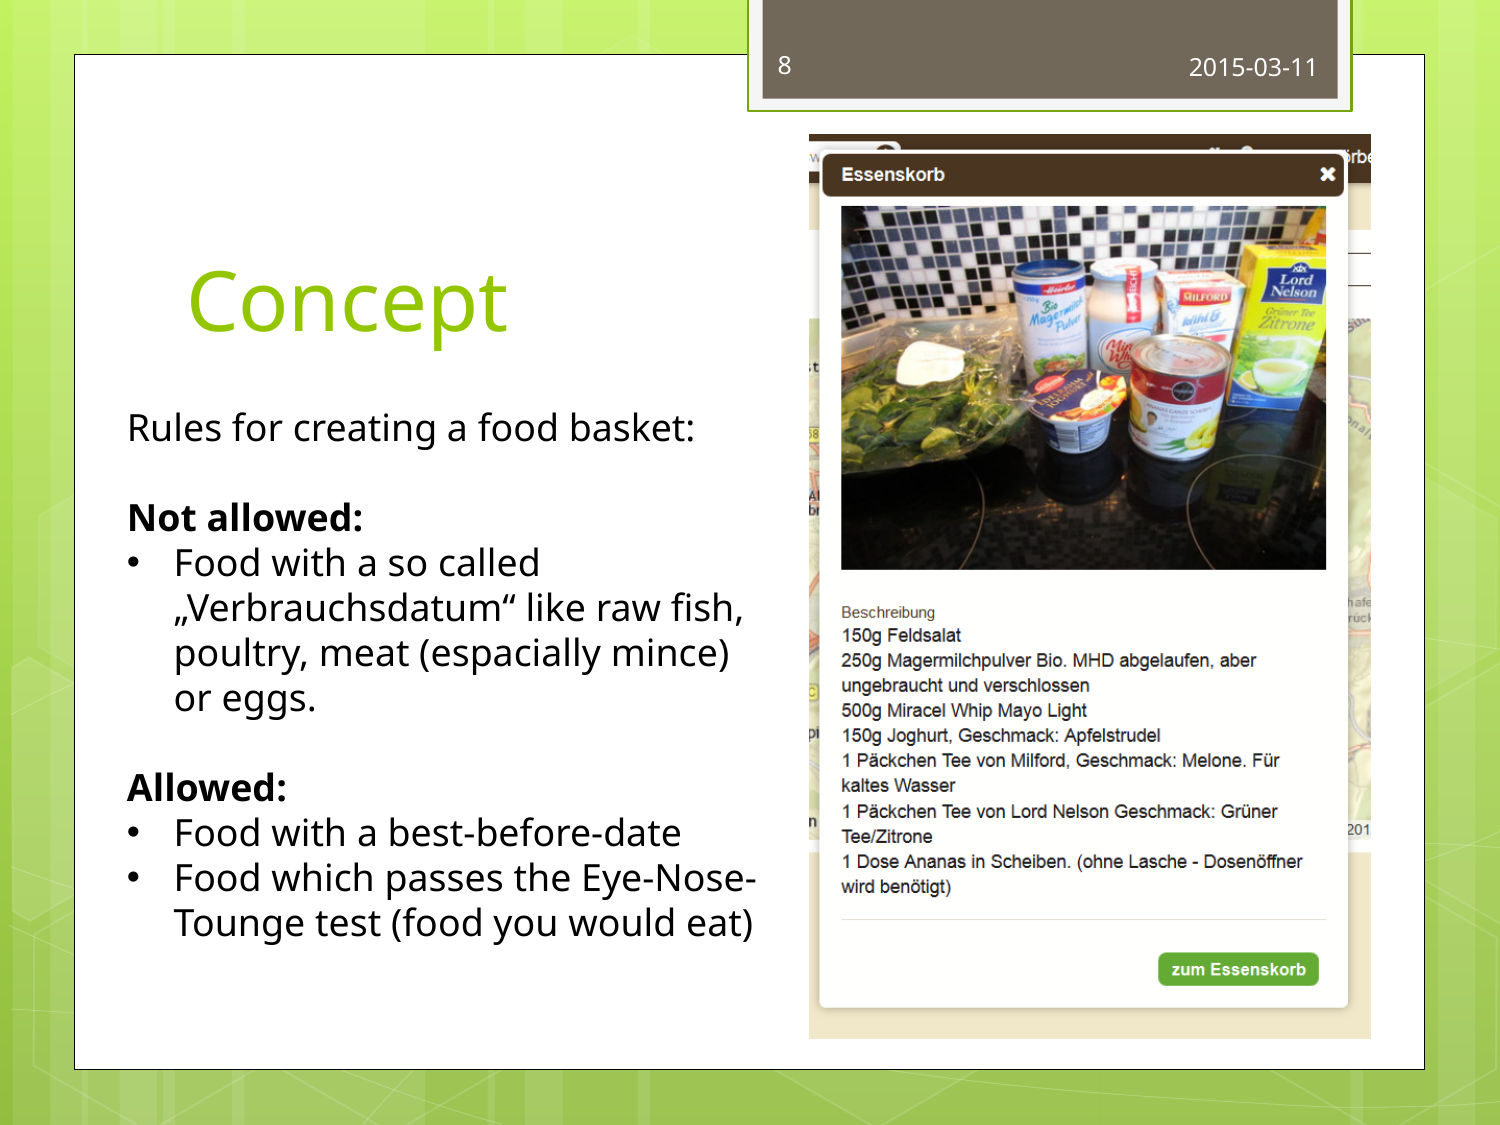

2015-03-11
# Concept
Rules for creating a food basket:
Not allowed:
Food with a so called „Verbrauchsdatum“ like raw fish, poultry, meat (espacially mince) or eggs.
Allowed:
Food with a best-before-date
Food which passes the Eye-Nose-Tounge test (food you would eat)